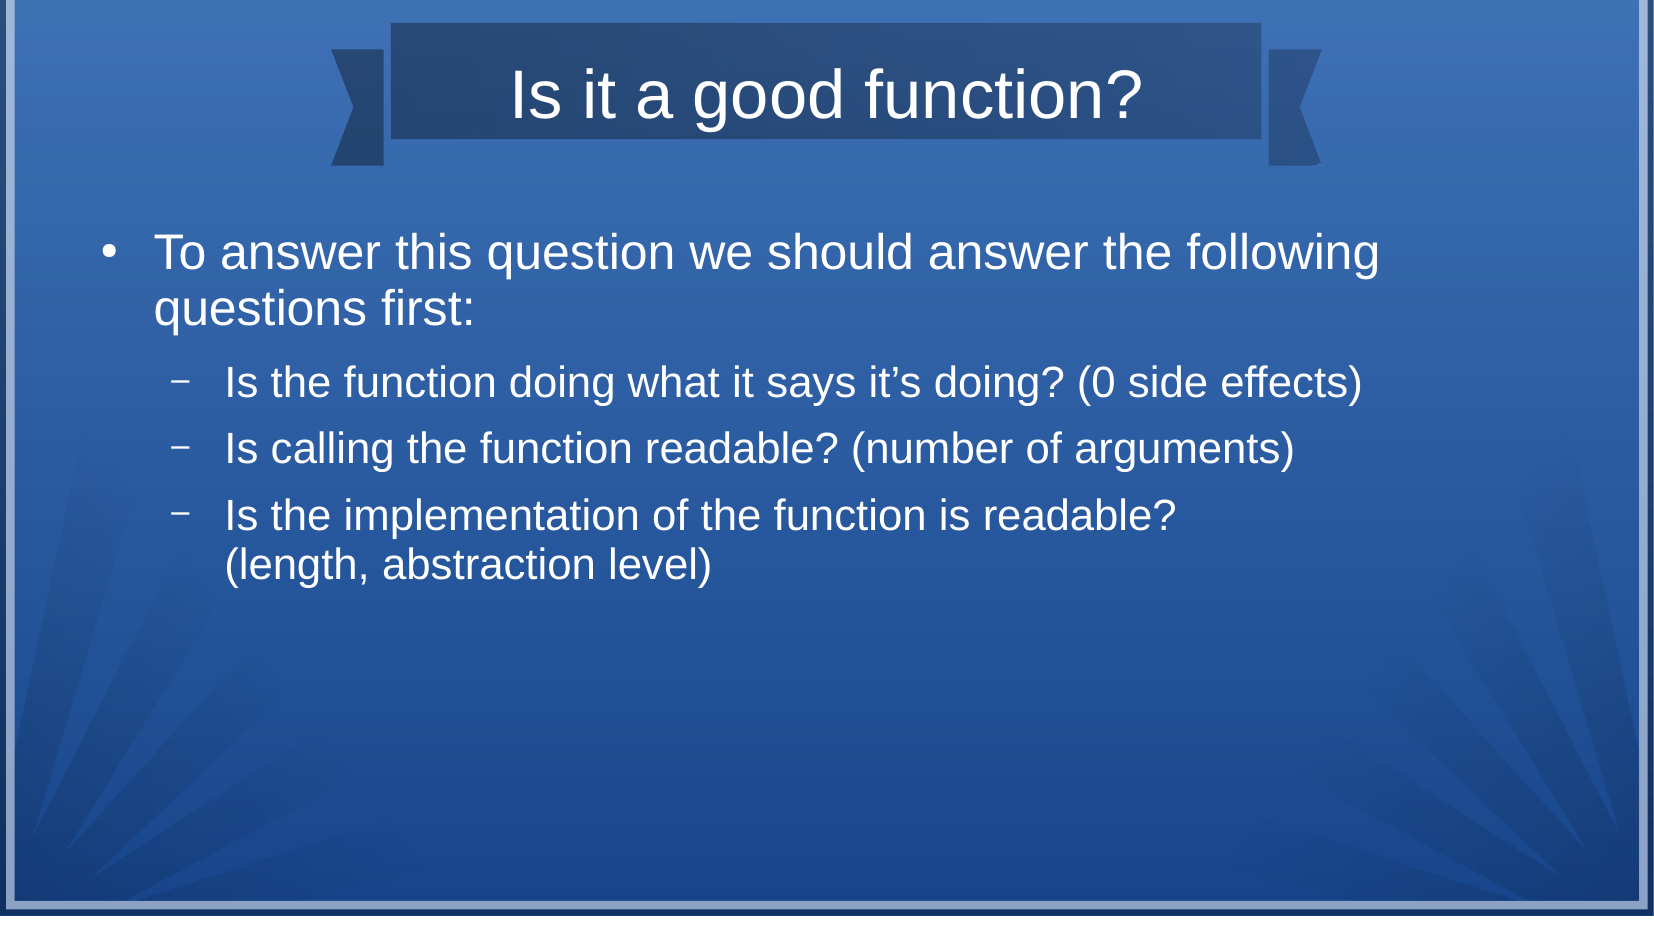

# Is it a good function?
To answer this question we should answer the following questions first:
Is the function doing what it says it’s doing? (0 side effects)
Is calling the function readable? (number of arguments)
Is the implementation of the function is readable?
(length, abstraction level)